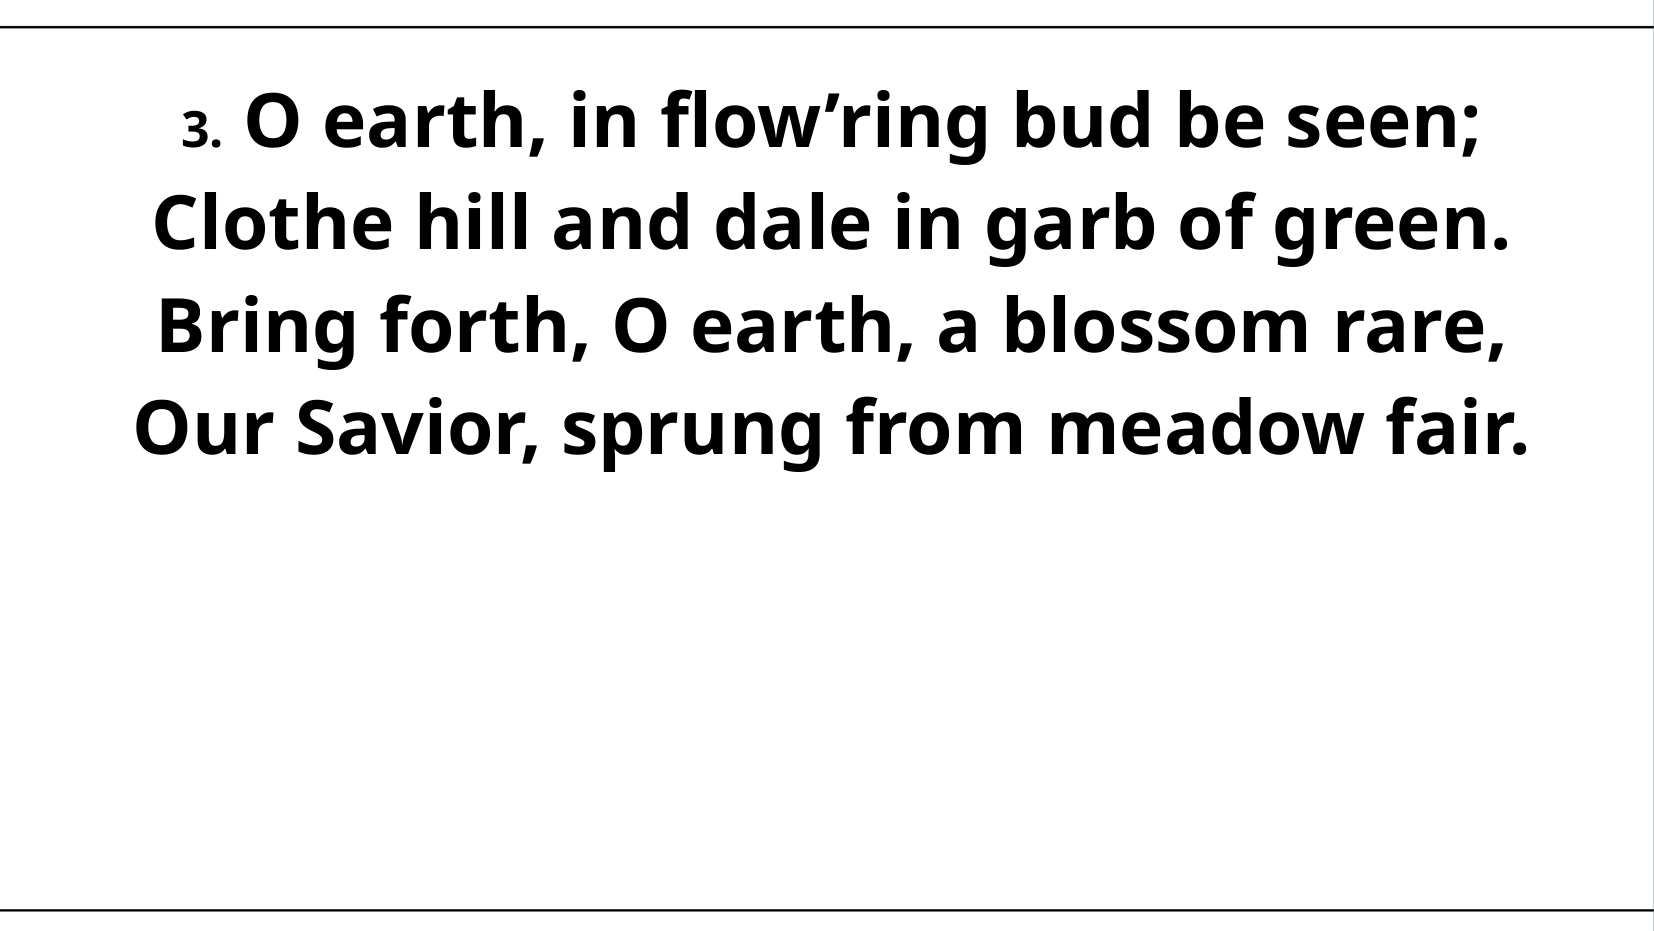

3. O earth, in flow’ring bud be seen;
Clothe hill and dale in garb of green.
Bring forth, O earth, a blossom rare,
Our Savior, sprung from meadow fair.